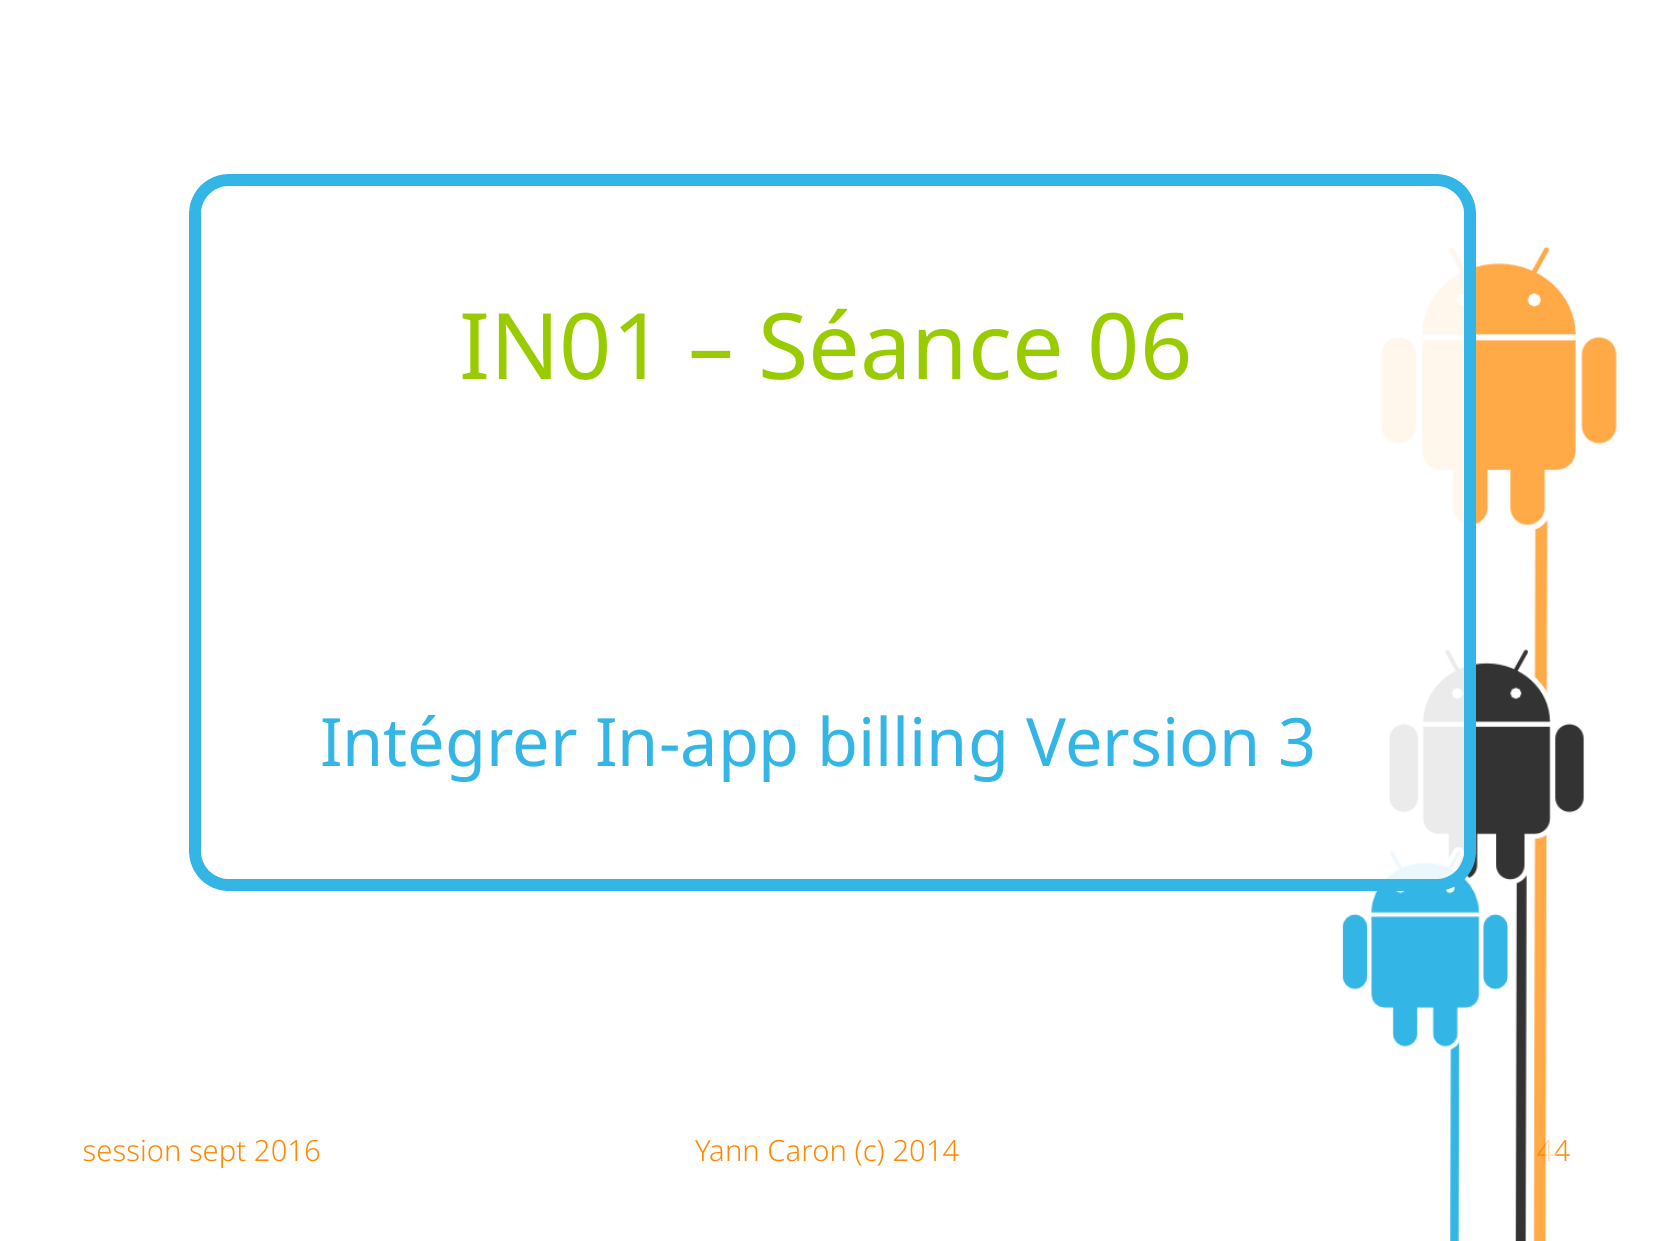

# IN01 – Séance 06
Intégrer In-app billing Version 3
session sept 2016
Yann Caron (c) 2014
44